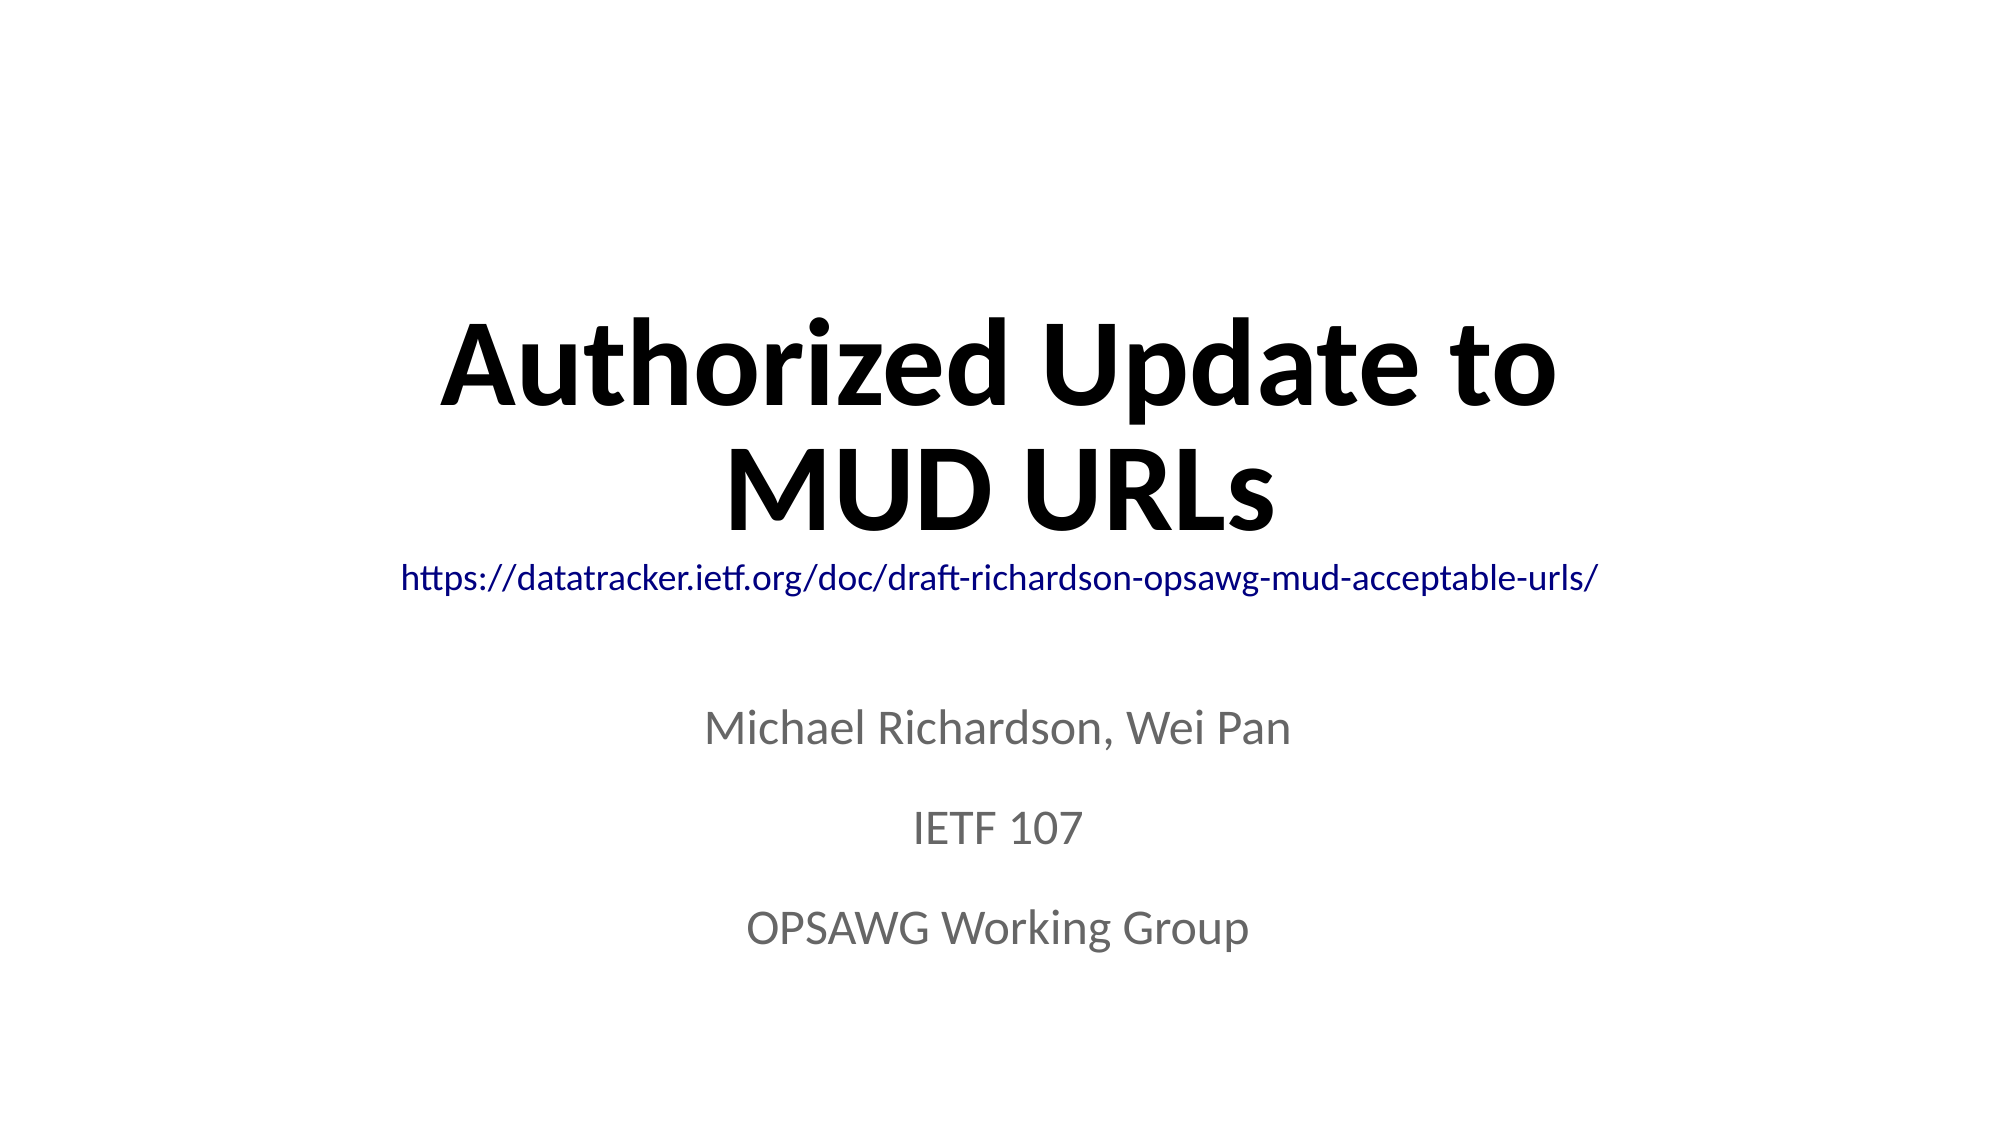

# Authorized Update to
MUD URLs
https://datatracker.ietf.org/doc/draft-richardson-opsawg-mud-acceptable-urls/
Michael Richardson, Wei Pan
IETF 107
OPSAWG Working Group